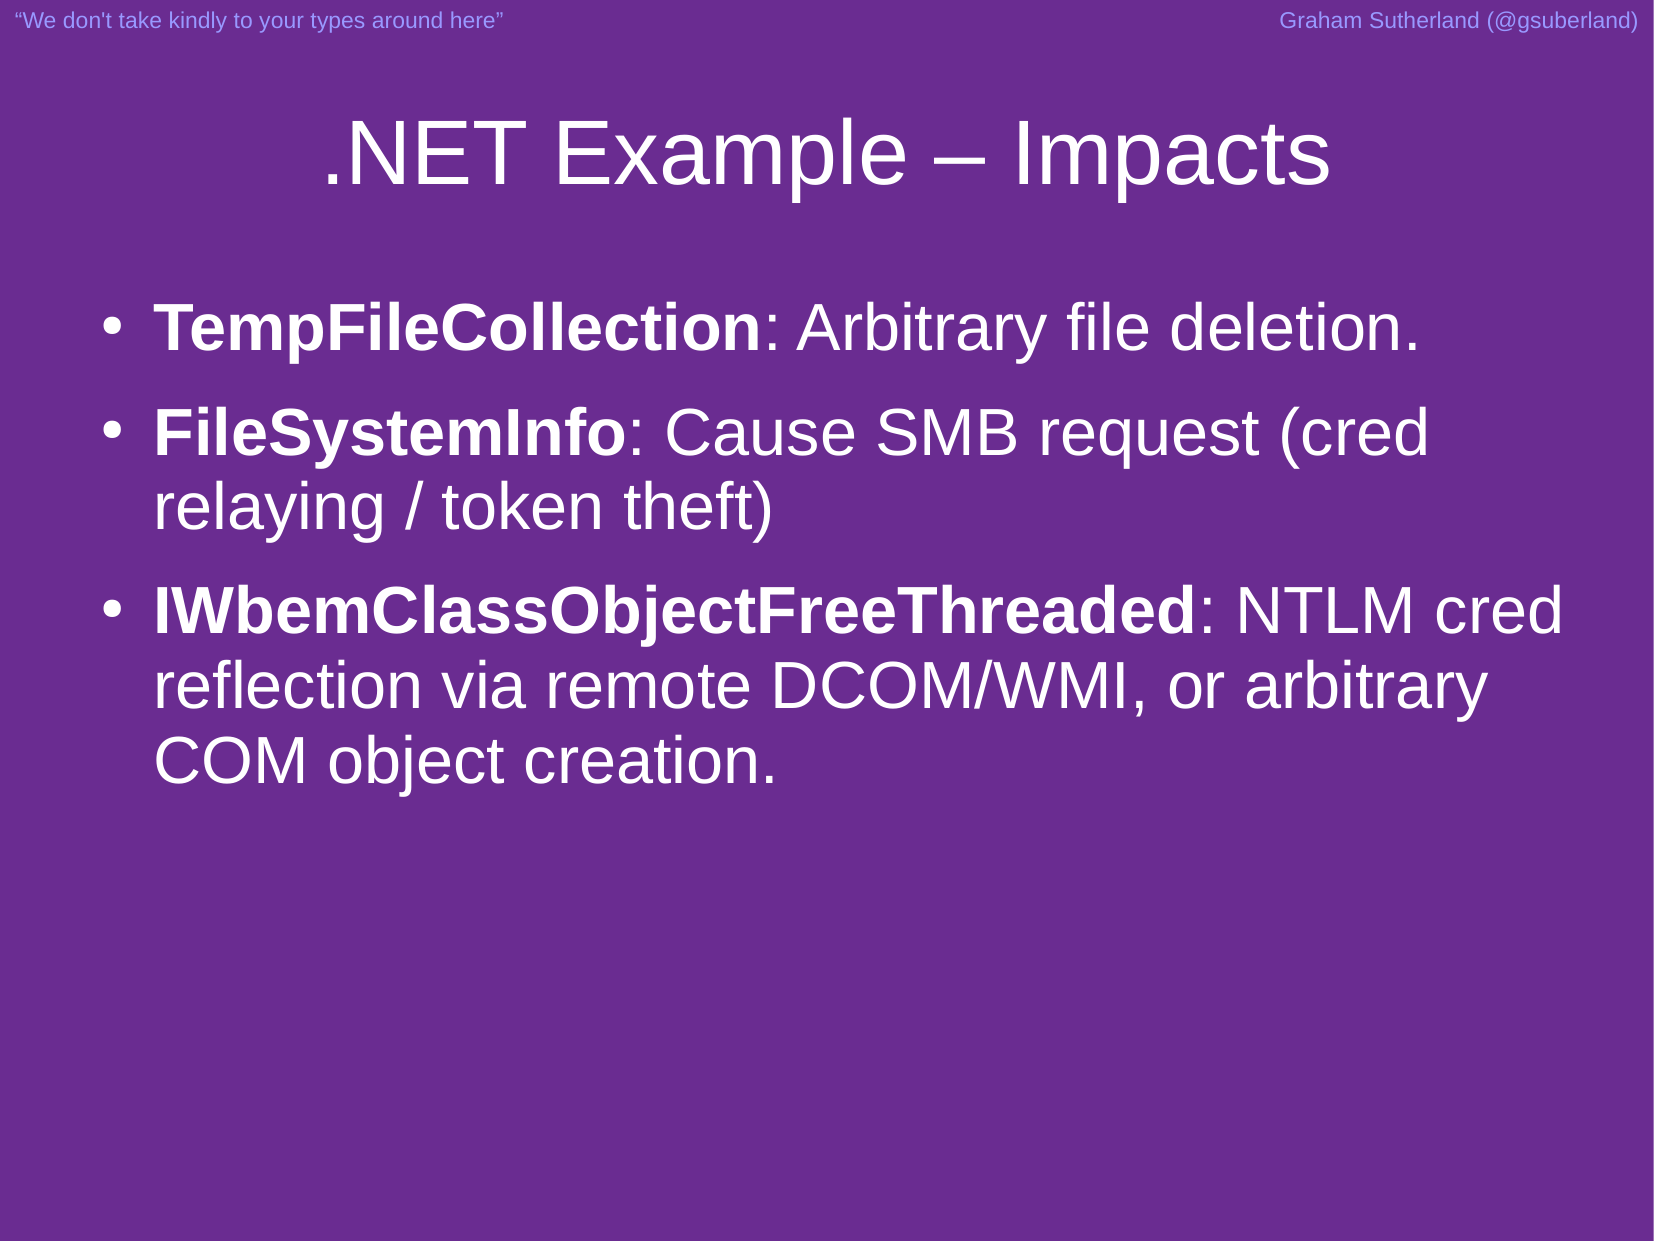

# .NET Example – Impacts
TempFileCollection: Arbitrary file deletion.
FileSystemInfo: Cause SMB request (cred relaying / token theft)
IWbemClassObjectFreeThreaded: NTLM cred reflection via remote DCOM/WMI, or arbitrary COM object creation.